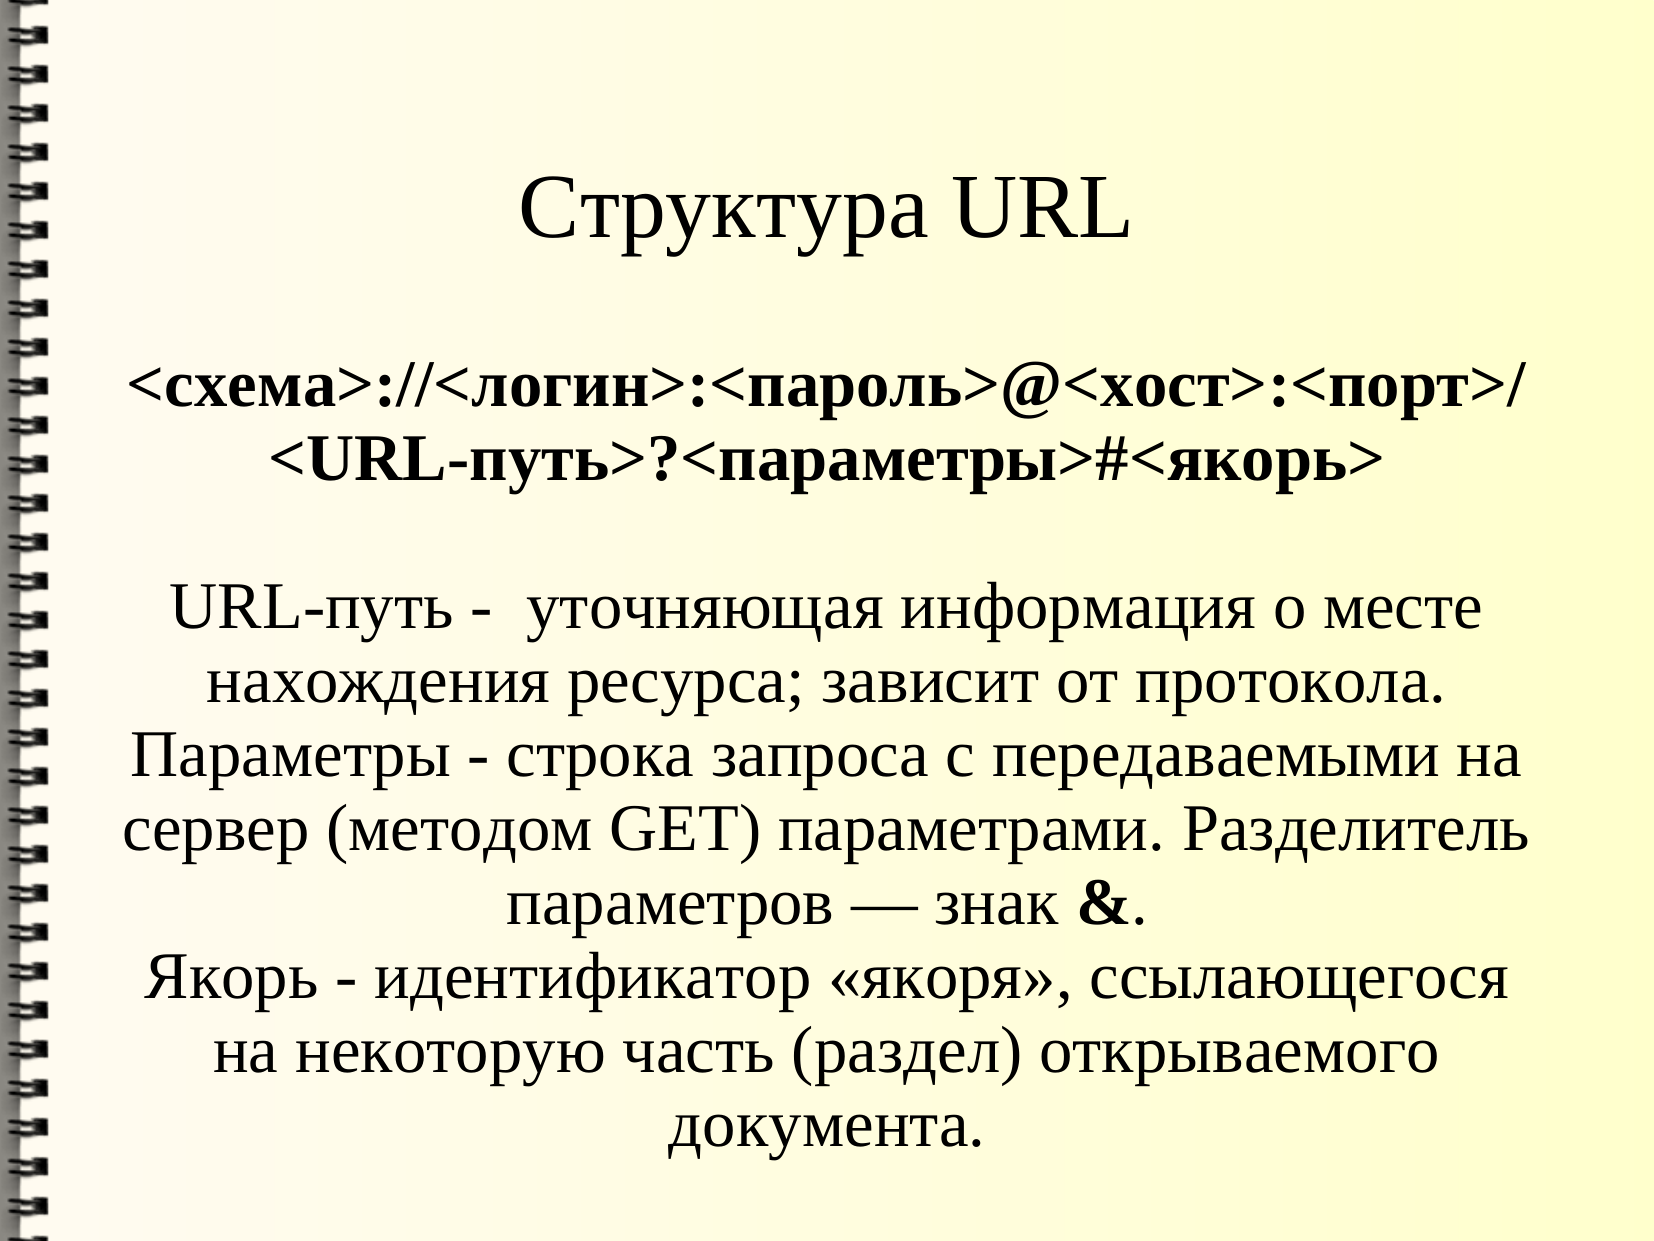

# Структура URL
<схема>://<логин>:<пароль>@<хост>:<порт>/
<URL‐путь>?<параметры>#<якорь>
URL-путь - уточняющая информация о месте нахождения ресурса; зависит от протокола.
Параметры - строка запроса с передаваемыми на сервер (методом GET) параметрами. Разделитель параметров — знак &.
Якорь - идентификатор «якоря», ссылающегося на некоторую часть (раздел) открываемого документа.